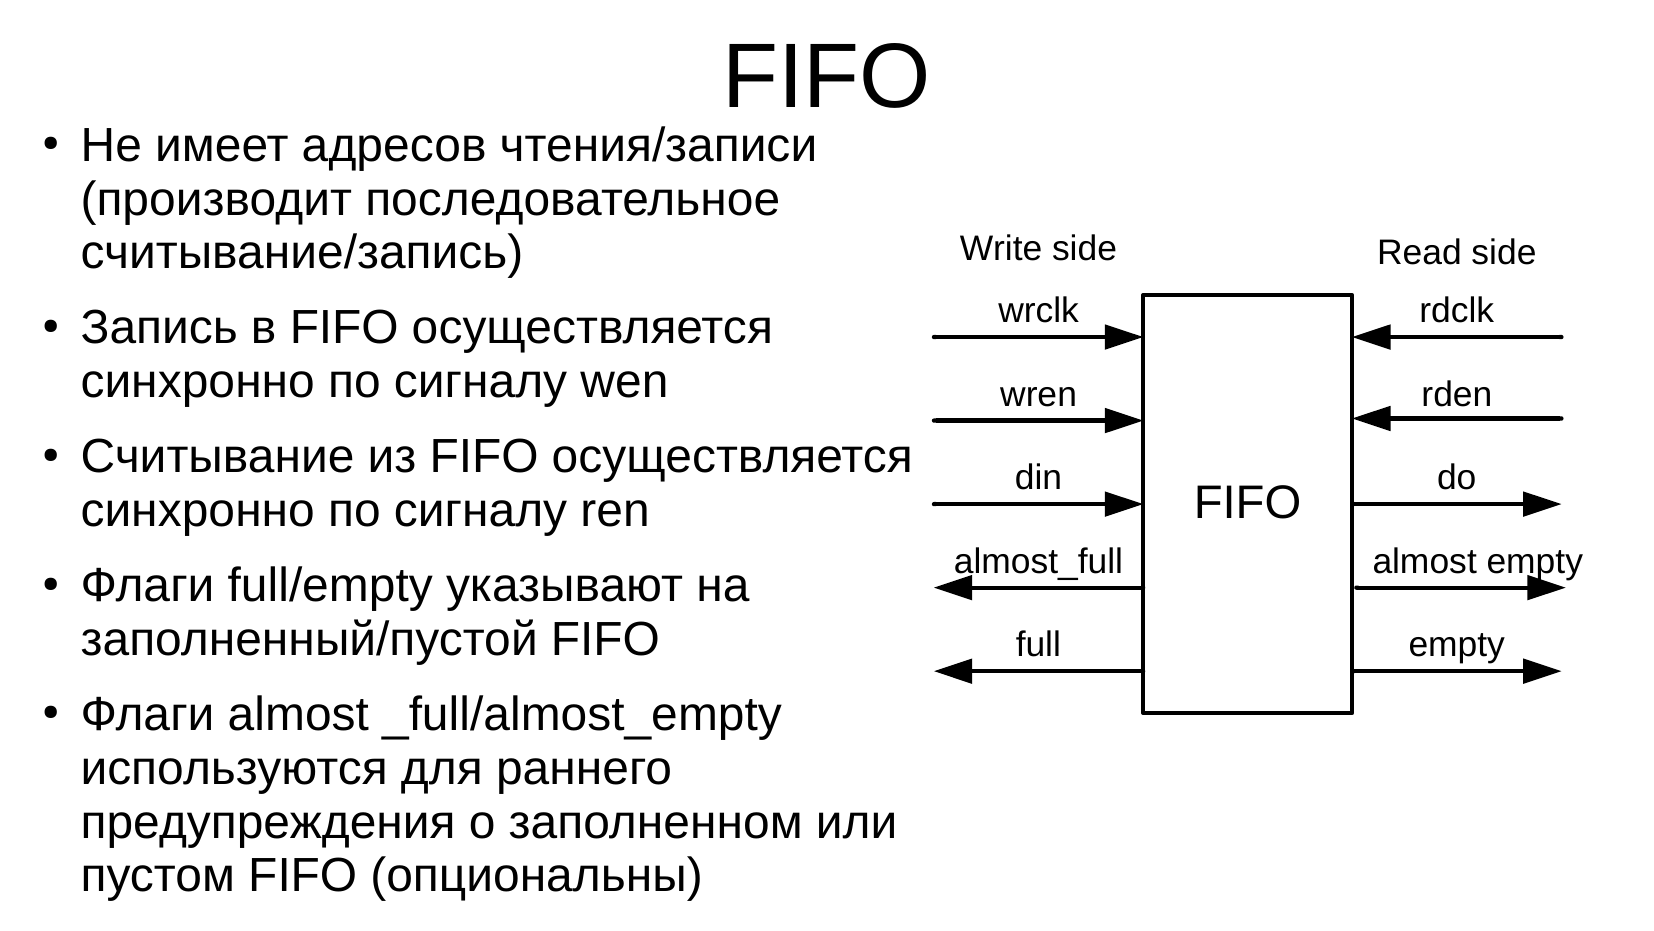

# FIFO
Не имеет адресов чтения/записи (производит последовательное считывание/запись)
Запись в FIFO осуществляется синхронно по сигналу wen
Считывание из FIFO осуществляется синхронно по сигналу ren
Флаги full/empty указывают на заполненный/пустой FIFO
Флаги almost _full/almost_empty используются для раннего предупреждения о заполненном или пустом FIFO (опциональны)